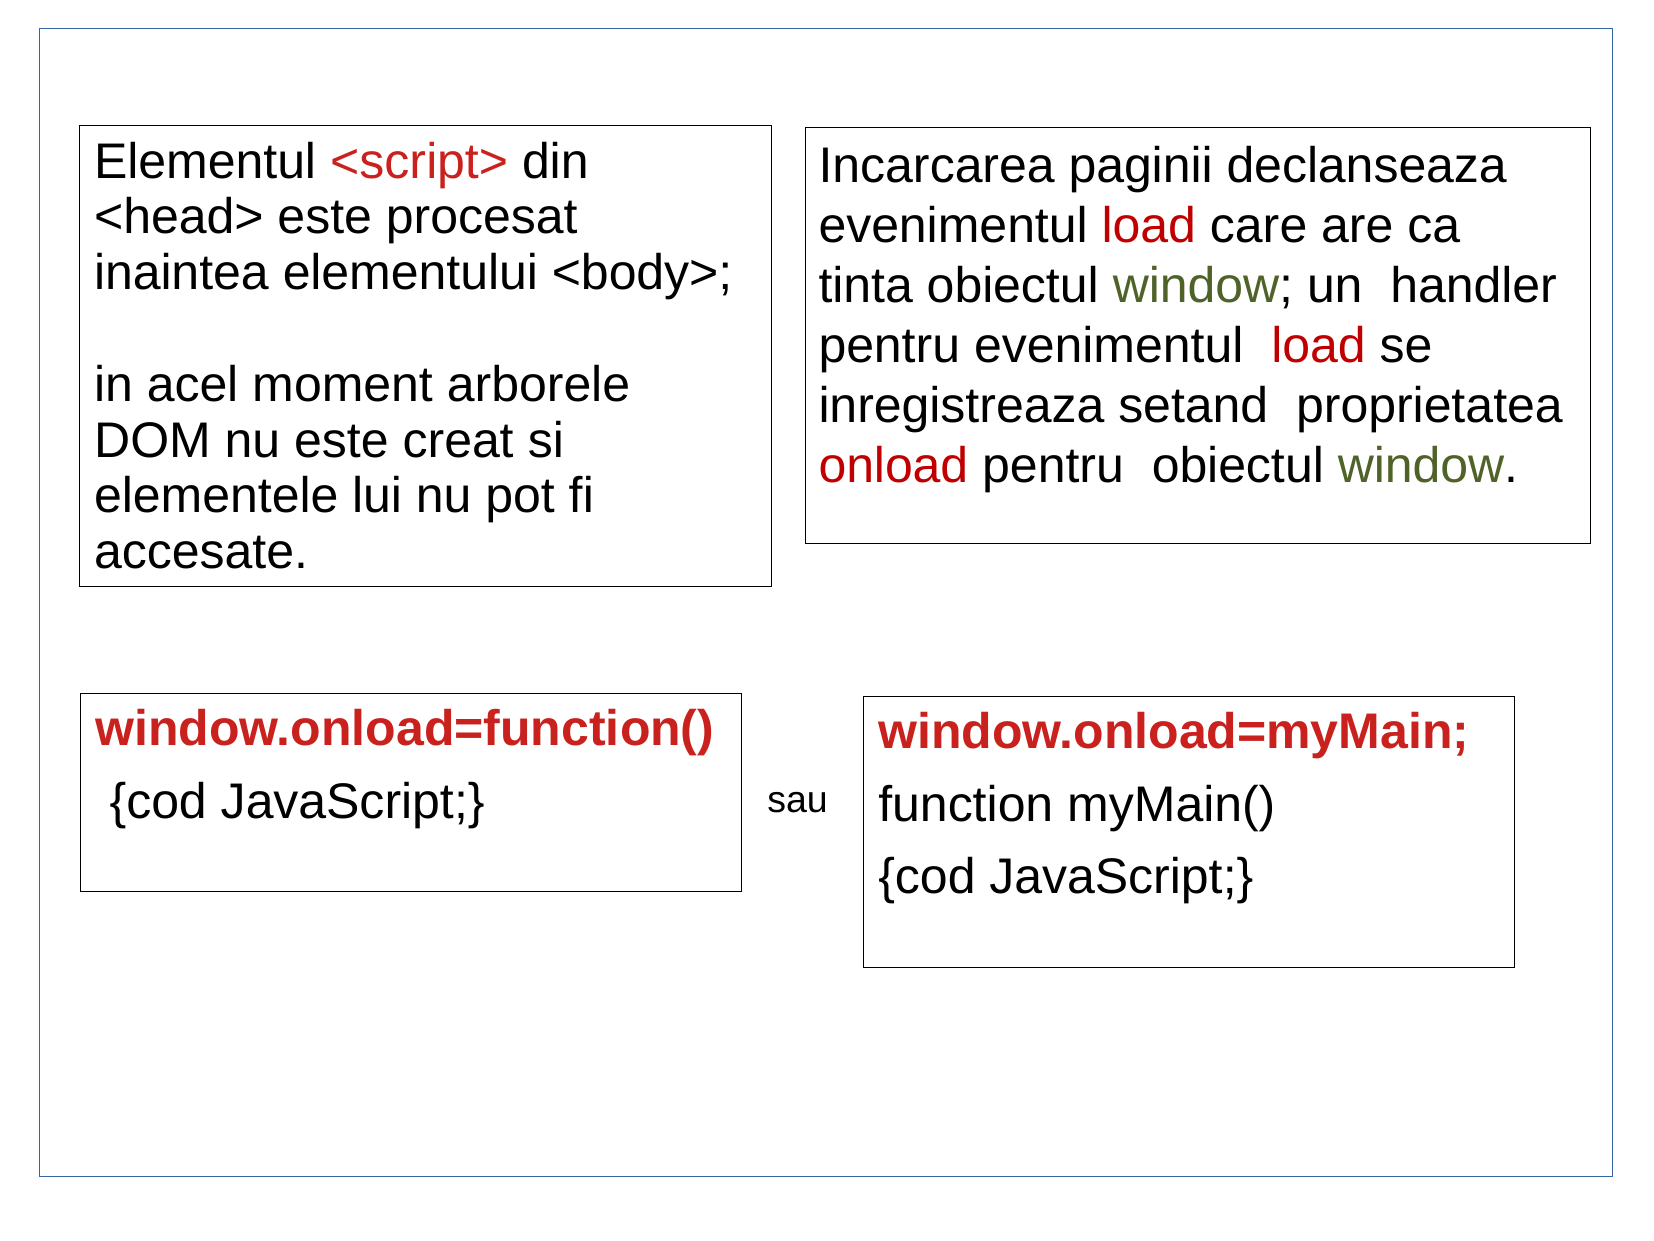

Elementul <script> din <head> este procesat inaintea elementului <body>;
in acel moment arborele DOM nu este creat si elementele lui nu pot fi accesate.
Incarcarea paginii declanseaza
evenimentul load care are ca
tinta obiectul window; un handler
pentru evenimentul load se
inregistreaza setand proprietatea
onload pentru obiectul window.
window.onload=function()
 {cod JavaScript;}
window.onload=myMain;
function myMain()
{cod JavaScript;}
sau